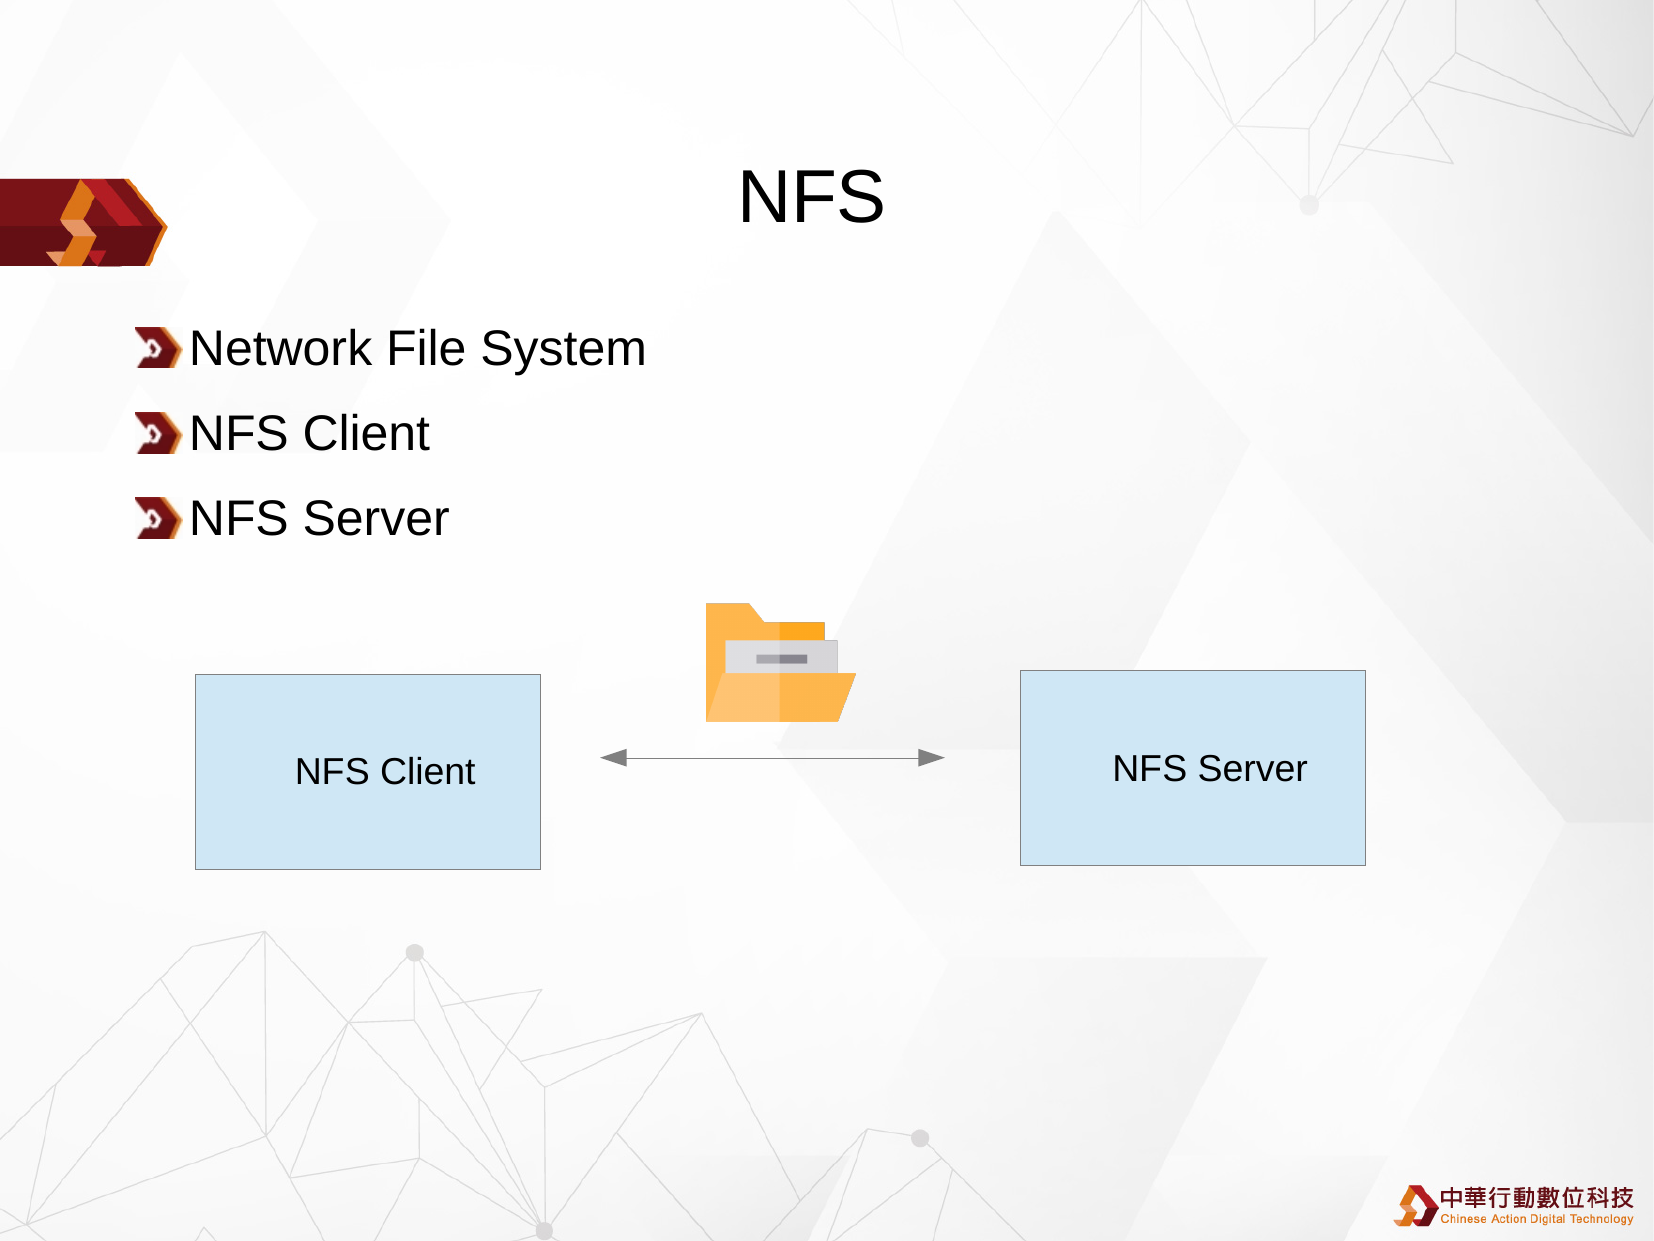

# NFS
Network File System
NFS Client
NFS Server
NFS Server
NFS Client